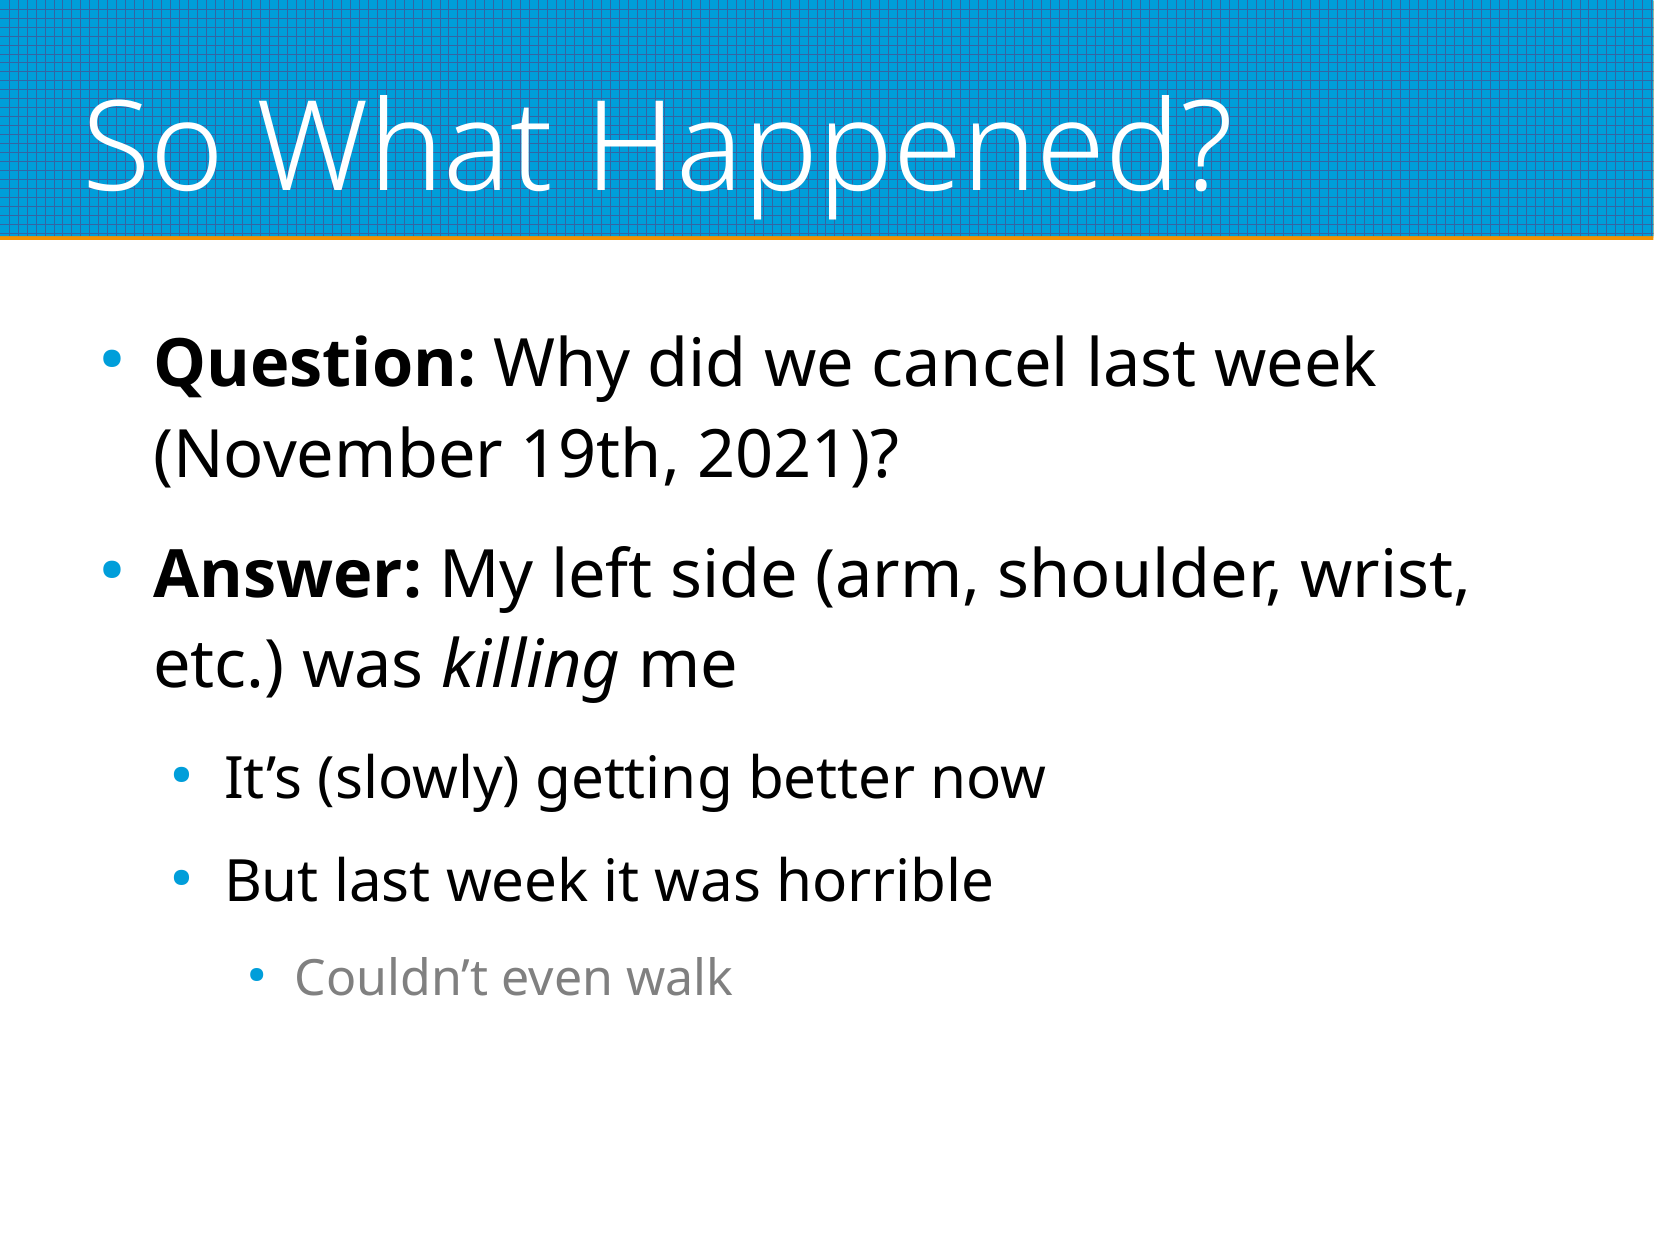

# So What Happened?
Question: Why did we cancel last week (November 19th, 2021)?
Answer: My left side (arm, shoulder, wrist, etc.) was killing me
It’s (slowly) getting better now
But last week it was horrible
Couldn’t even walk